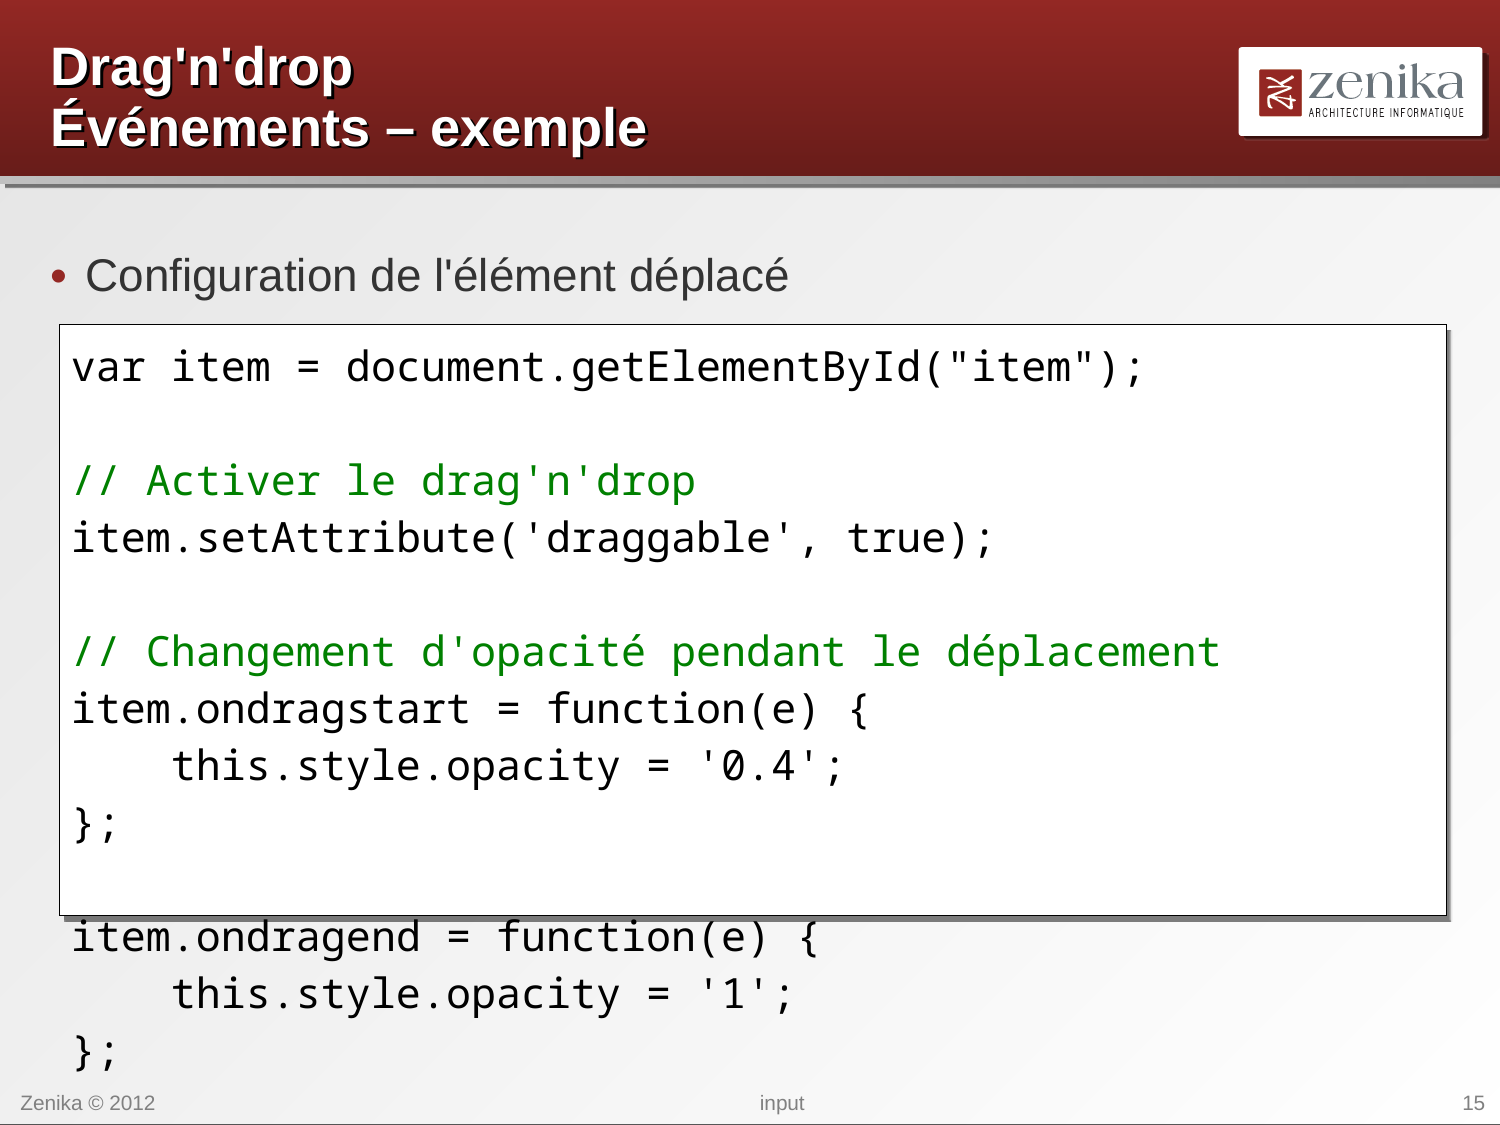

# Drag'n'drop Événements – exemple
Configuration de l'élément déplacé
var item = document.getElementById("item");
// Activer le drag'n'drop
item.setAttribute('draggable', true);
// Changement d'opacité pendant le déplacement
item.ondragstart = function(e) {
 this.style.opacity = '0.4';
};
item.ondragend = function(e) {
 this.style.opacity = '1';
};